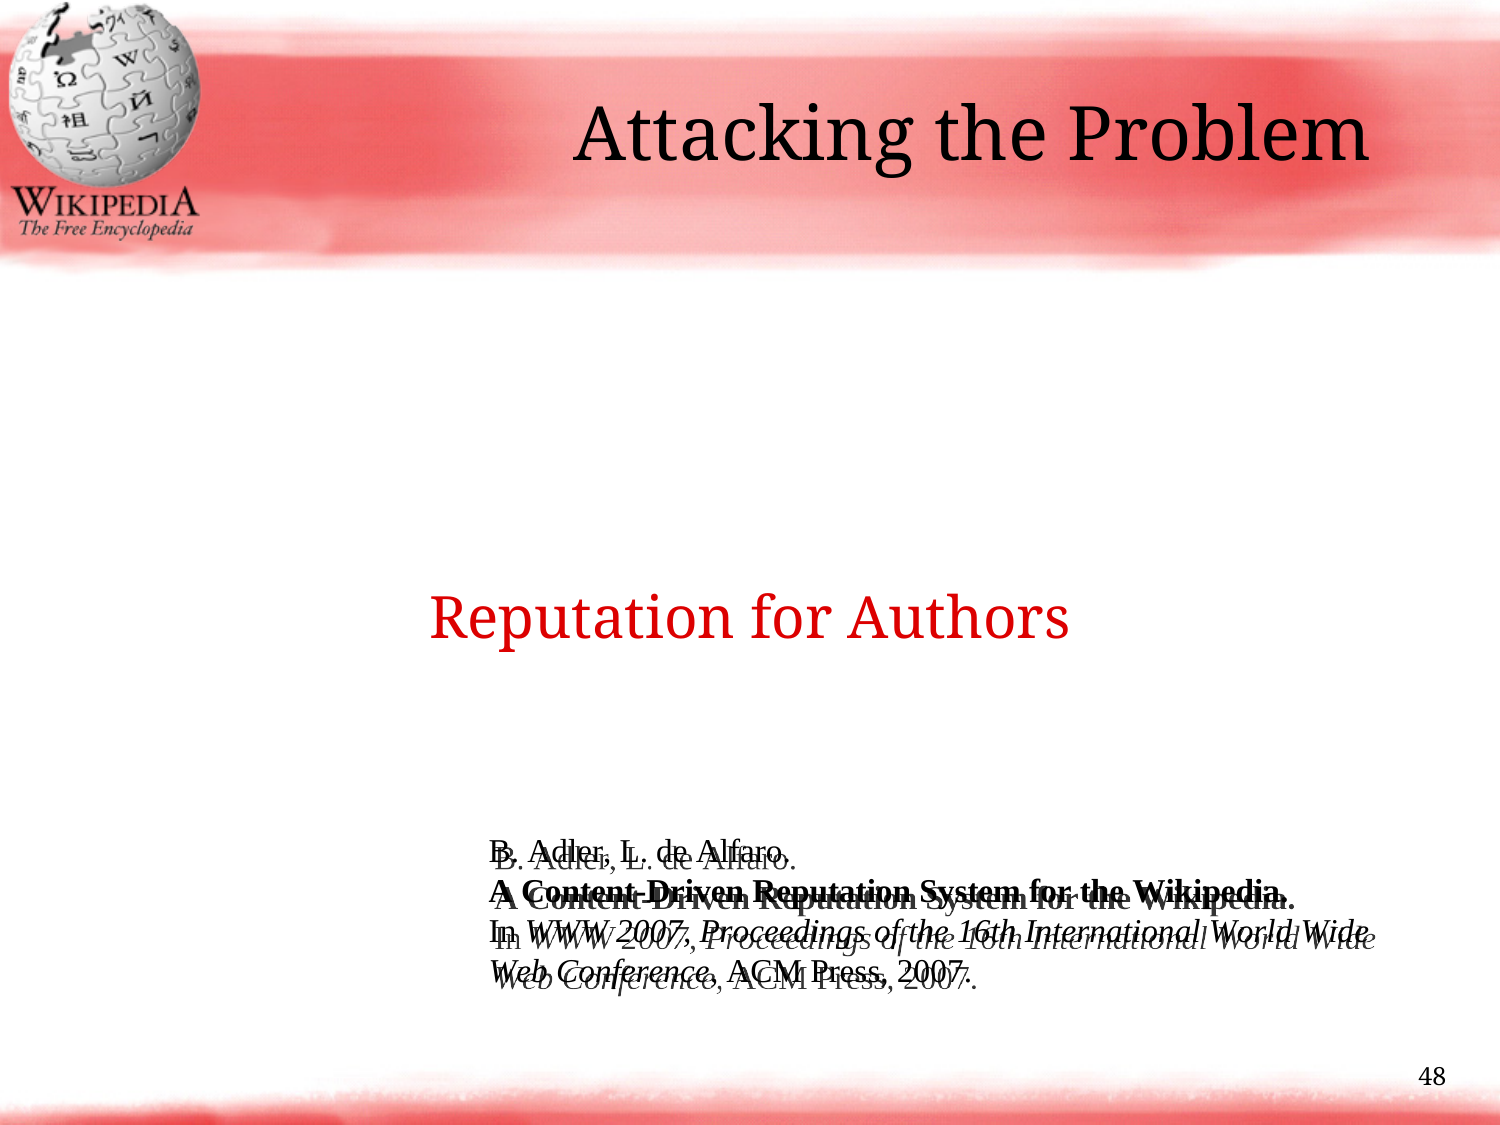

# Attacking the Problem
Reputation for Authors
B. Adler, L. de Alfaro.
A Content-Driven Reputation System for the Wikipedia.
In WWW 2007, Proceedings of the 16th International World Wide Web Conference, ACM Press, 2007.
48